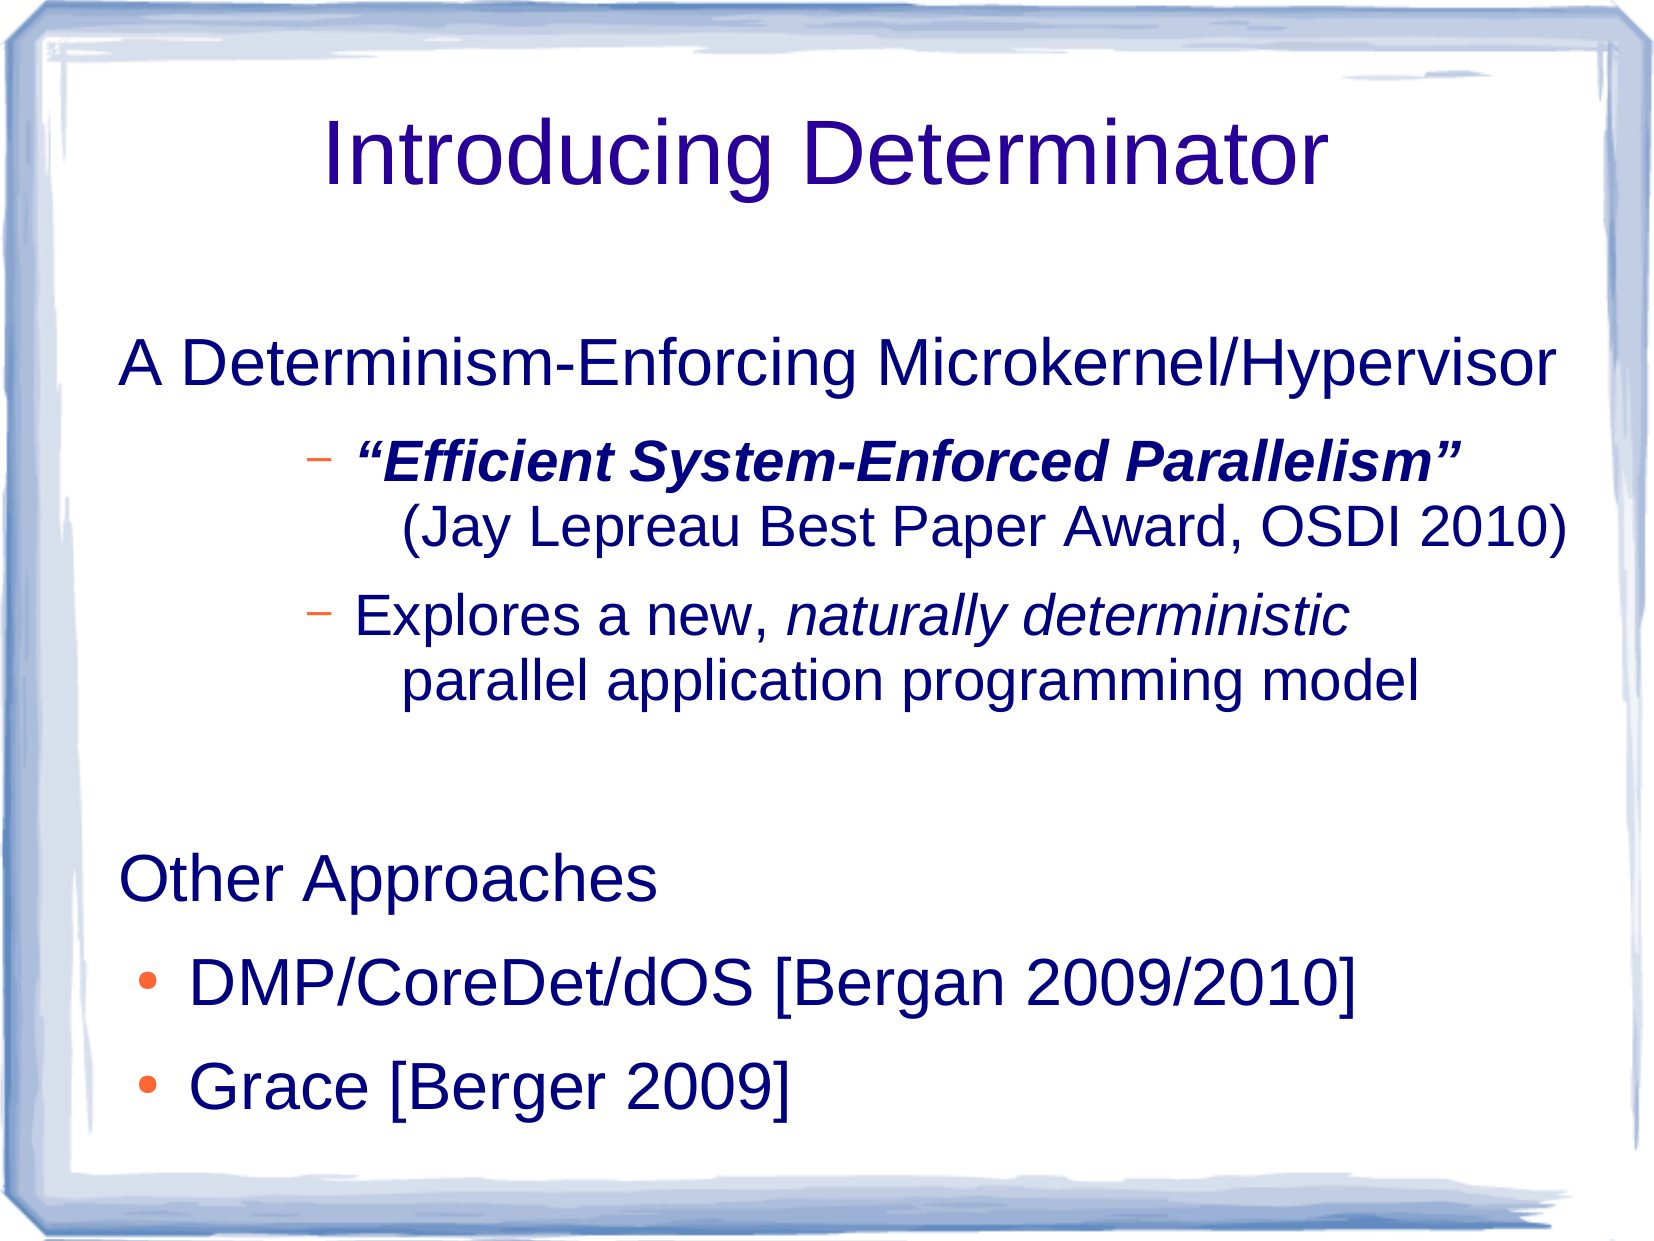

# Introducing Determinator
A Determinism-Enforcing Microkernel/Hypervisor
“Efficient System-Enforced Parallelism”
(Jay Lepreau Best Paper Award, OSDI 2010)
Explores a new, naturally deterministic
parallel application programming model
Other Approaches
DMP/CoreDet/dOS [Bergan 2009/2010]
Grace [Berger 2009]